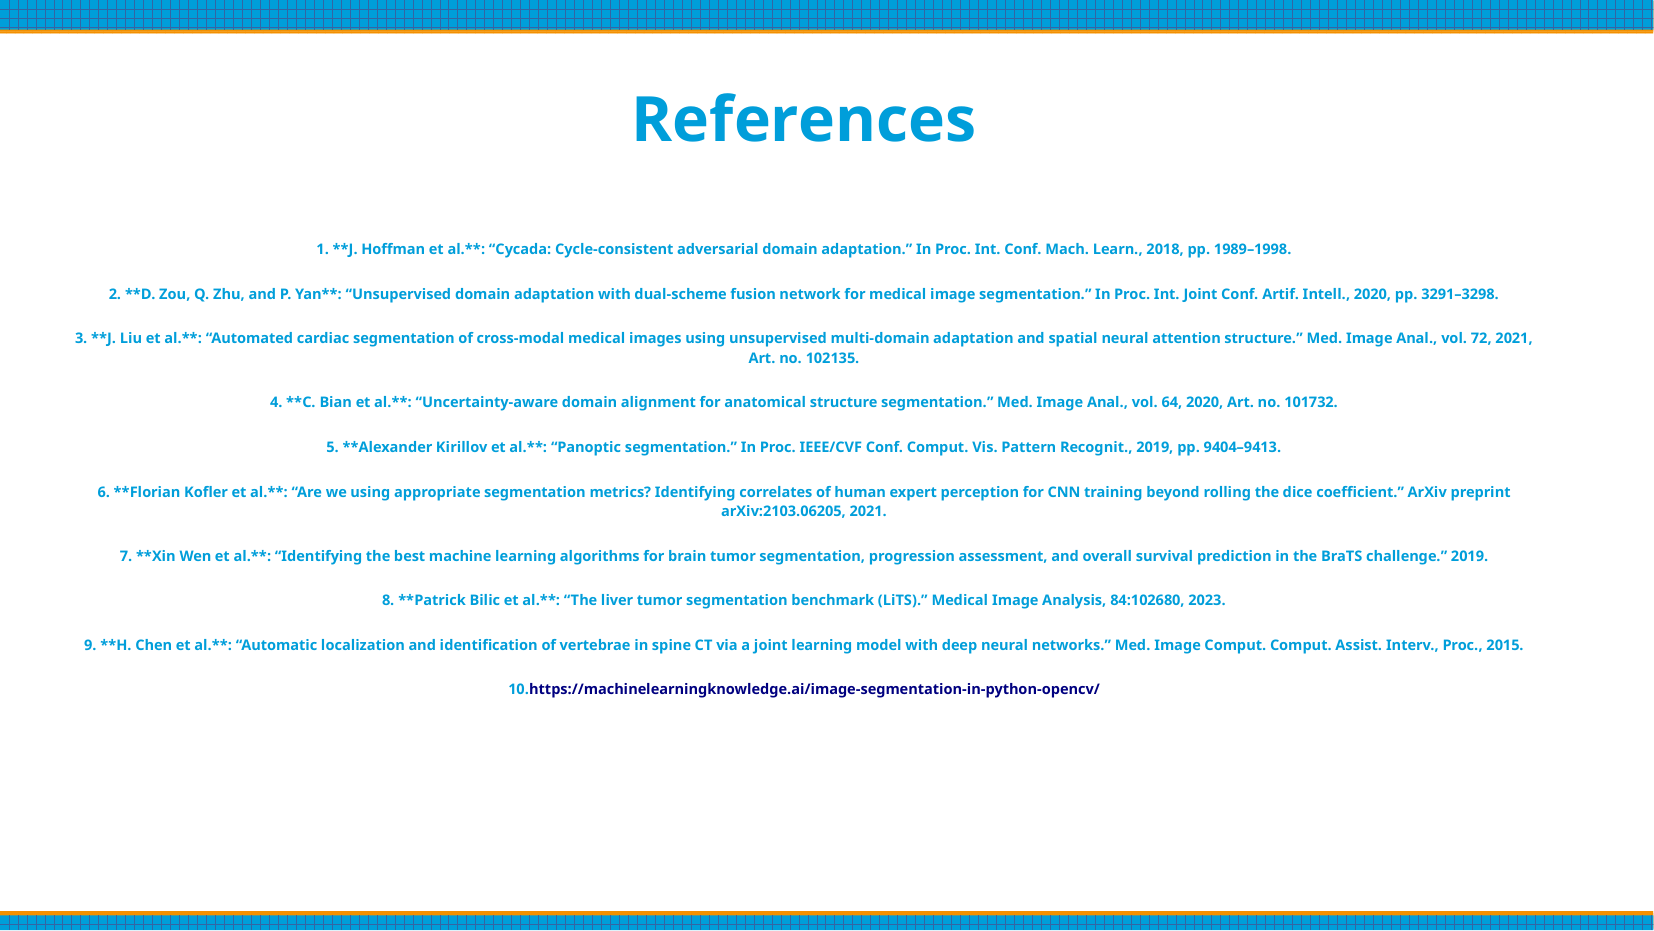

# References
1. **J. Hoffman et al.**: “Cycada: Cycle-consistent adversarial domain adaptation.” In Proc. Int. Conf. Mach. Learn., 2018, pp. 1989–1998.
2. **D. Zou, Q. Zhu, and P. Yan**: “Unsupervised domain adaptation with dual-scheme fusion network for medical image segmentation.” In Proc. Int. Joint Conf. Artif. Intell., 2020, pp. 3291–3298.
3. **J. Liu et al.**: “Automated cardiac segmentation of cross-modal medical images using unsupervised multi-domain adaptation and spatial neural attention structure.” Med. Image Anal., vol. 72, 2021, Art. no. 102135.
4. **C. Bian et al.**: “Uncertainty-aware domain alignment for anatomical structure segmentation.” Med. Image Anal., vol. 64, 2020, Art. no. 101732.
5. **Alexander Kirillov et al.**: “Panoptic segmentation.” In Proc. IEEE/CVF Conf. Comput. Vis. Pattern Recognit., 2019, pp. 9404–9413.
6. **Florian Kofler et al.**: “Are we using appropriate segmentation metrics? Identifying correlates of human expert perception for CNN training beyond rolling the dice coefficient.” ArXiv preprint arXiv:2103.06205, 2021.
7. **Xin Wen et al.**: “Identifying the best machine learning algorithms for brain tumor segmentation, progression assessment, and overall survival prediction in the BraTS challenge.” 2019.
8. **Patrick Bilic et al.**: “The liver tumor segmentation benchmark (LiTS).” Medical Image Analysis, 84:102680, 2023.
9. **H. Chen et al.**: “Automatic localization and identification of vertebrae in spine CT via a joint learning model with deep neural networks.” Med. Image Comput. Comput. Assist. Interv., Proc., 2015.
10.https://machinelearningknowledge.ai/image-segmentation-in-python-opencv/